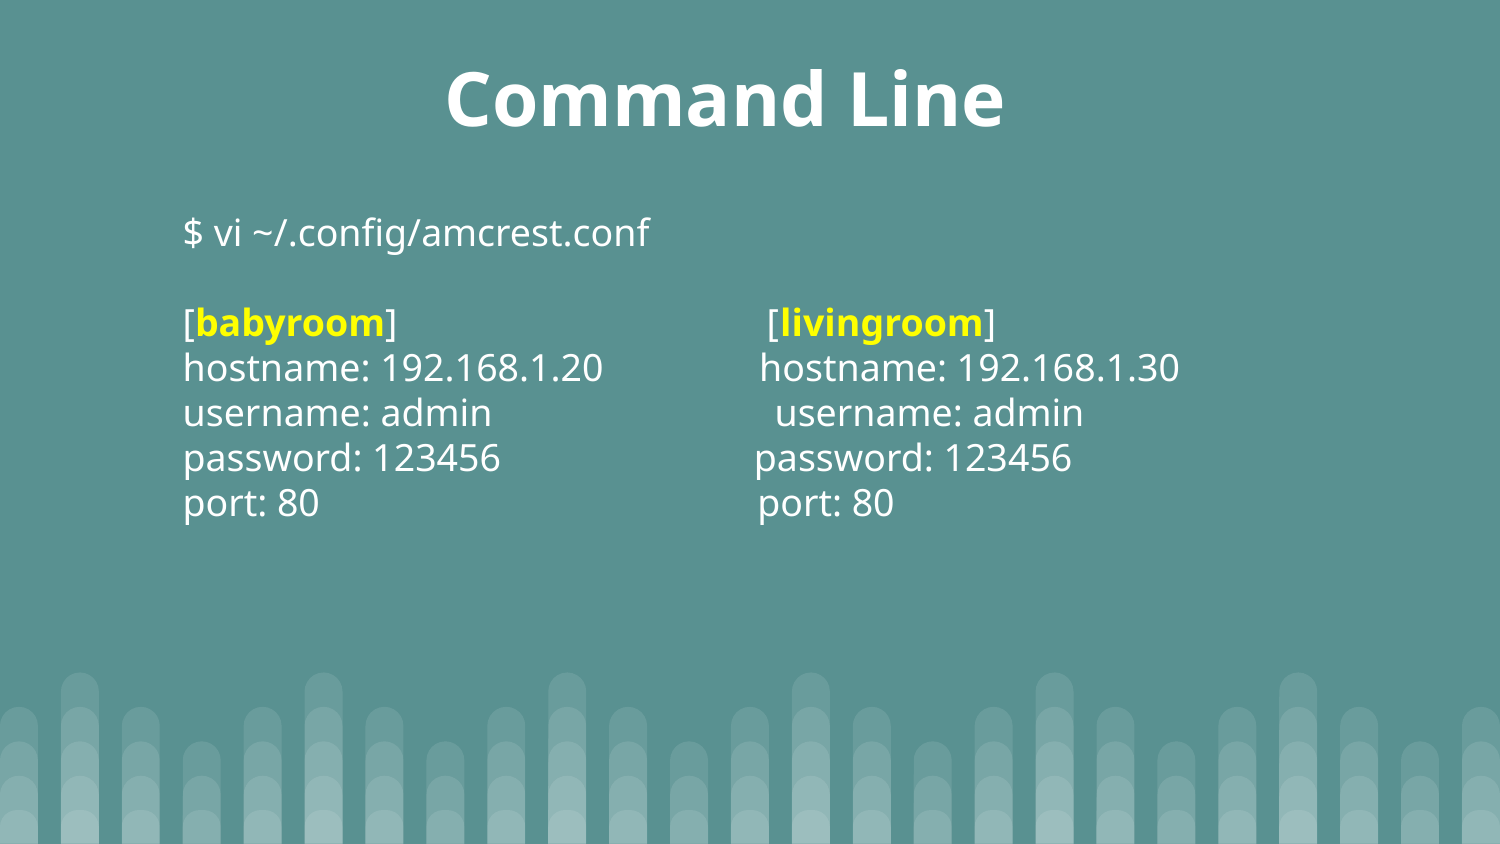

# Command Line
$ vi ~/.config/amcrest.conf
[babyroom] [livingroom]
hostname: 192.168.1.20 hostname: 192.168.1.30
username: admin username: admin
password: 123456 password: 123456
port: 80 port: 80